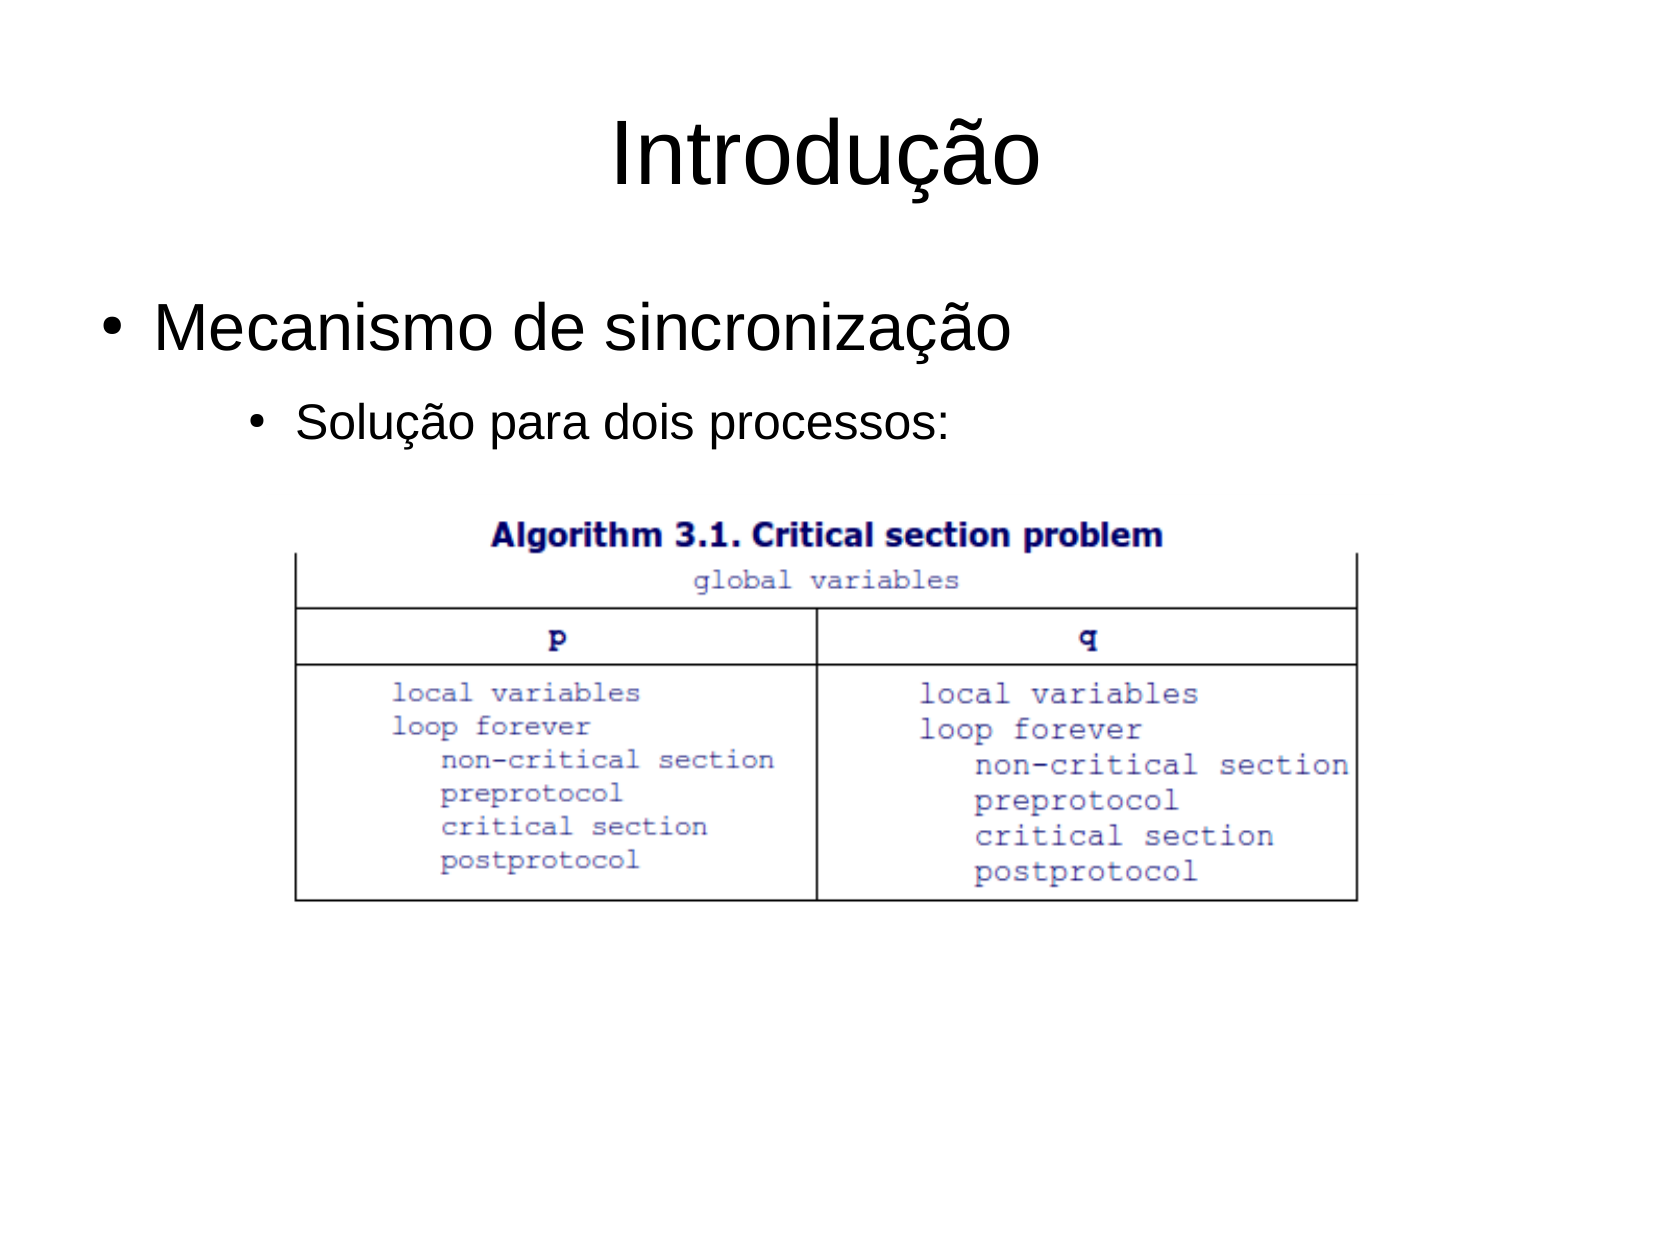

# Introdução
Mecanismo de sincronização
Solução para dois processos: